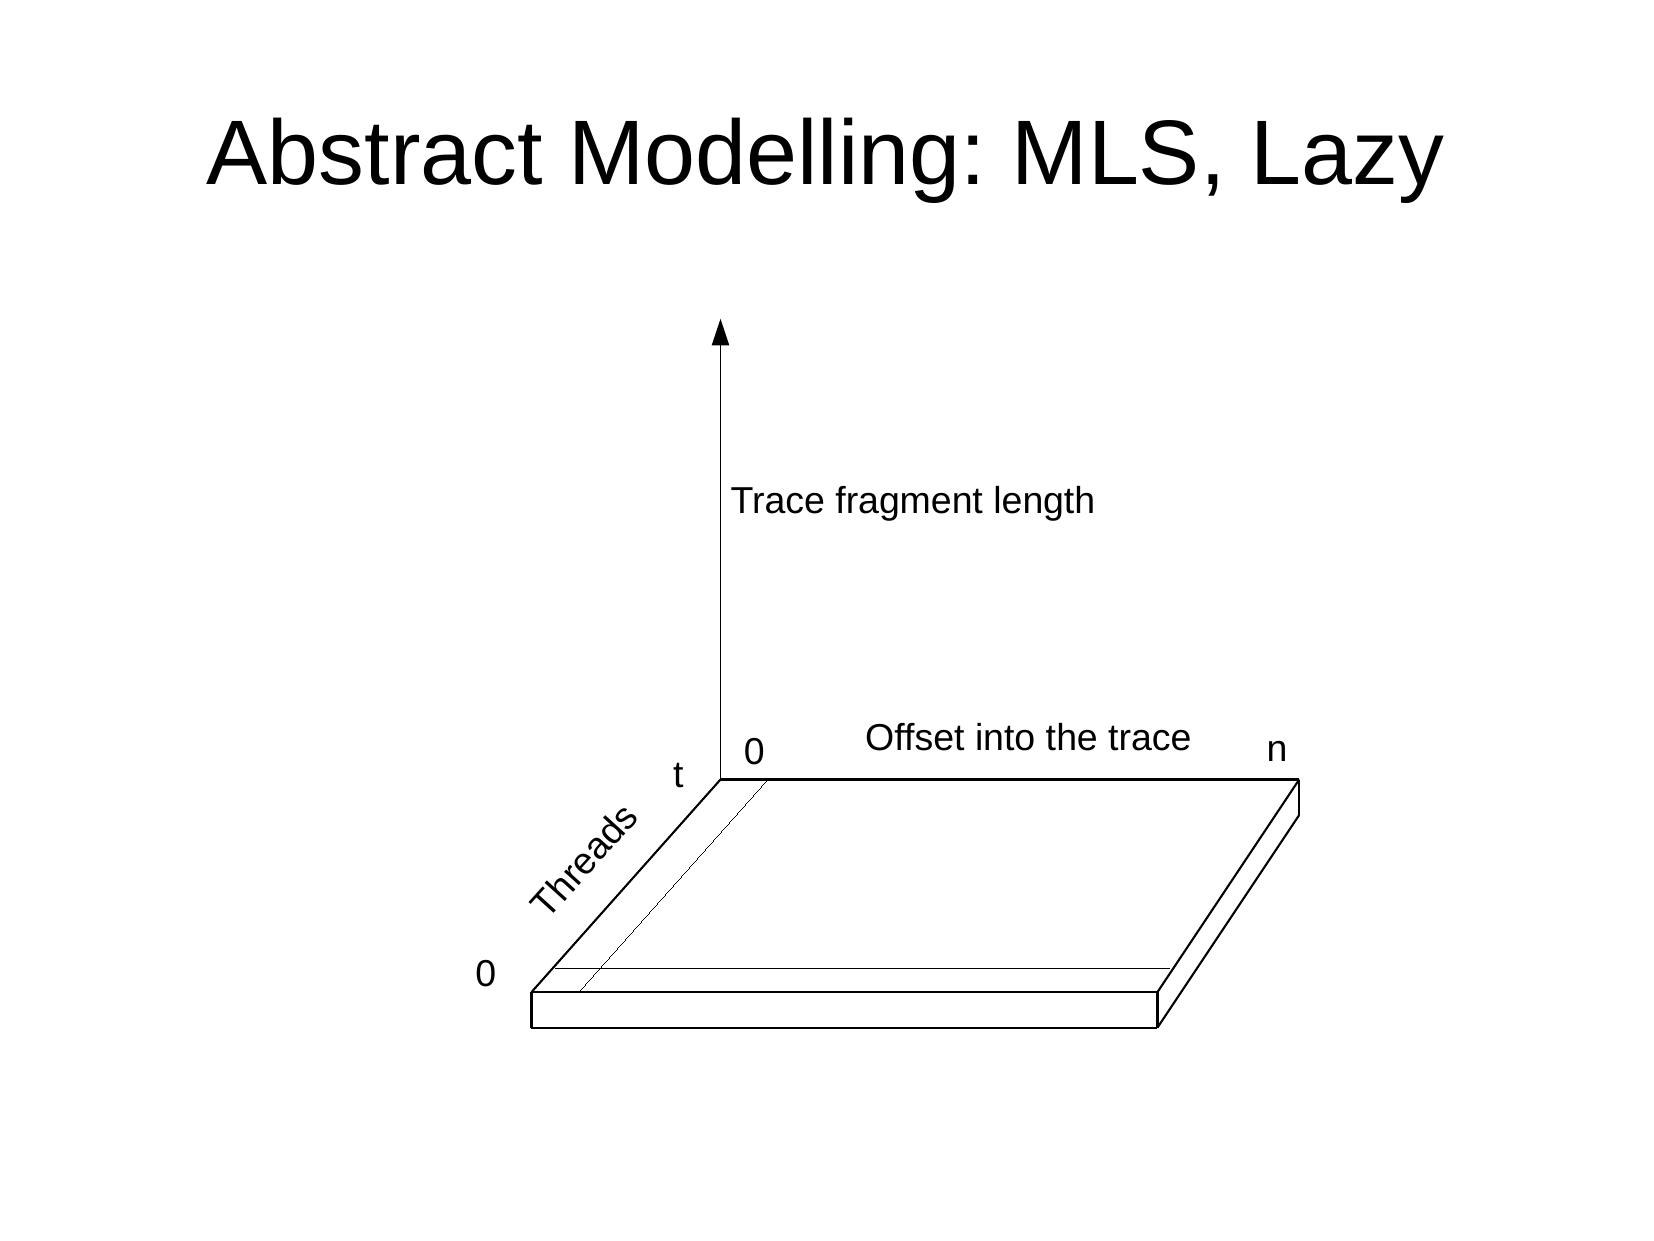

# Abstract Modelling: MLS, Lazy
Trace fragment length
Offset into the trace
n
0
t
Threads
0